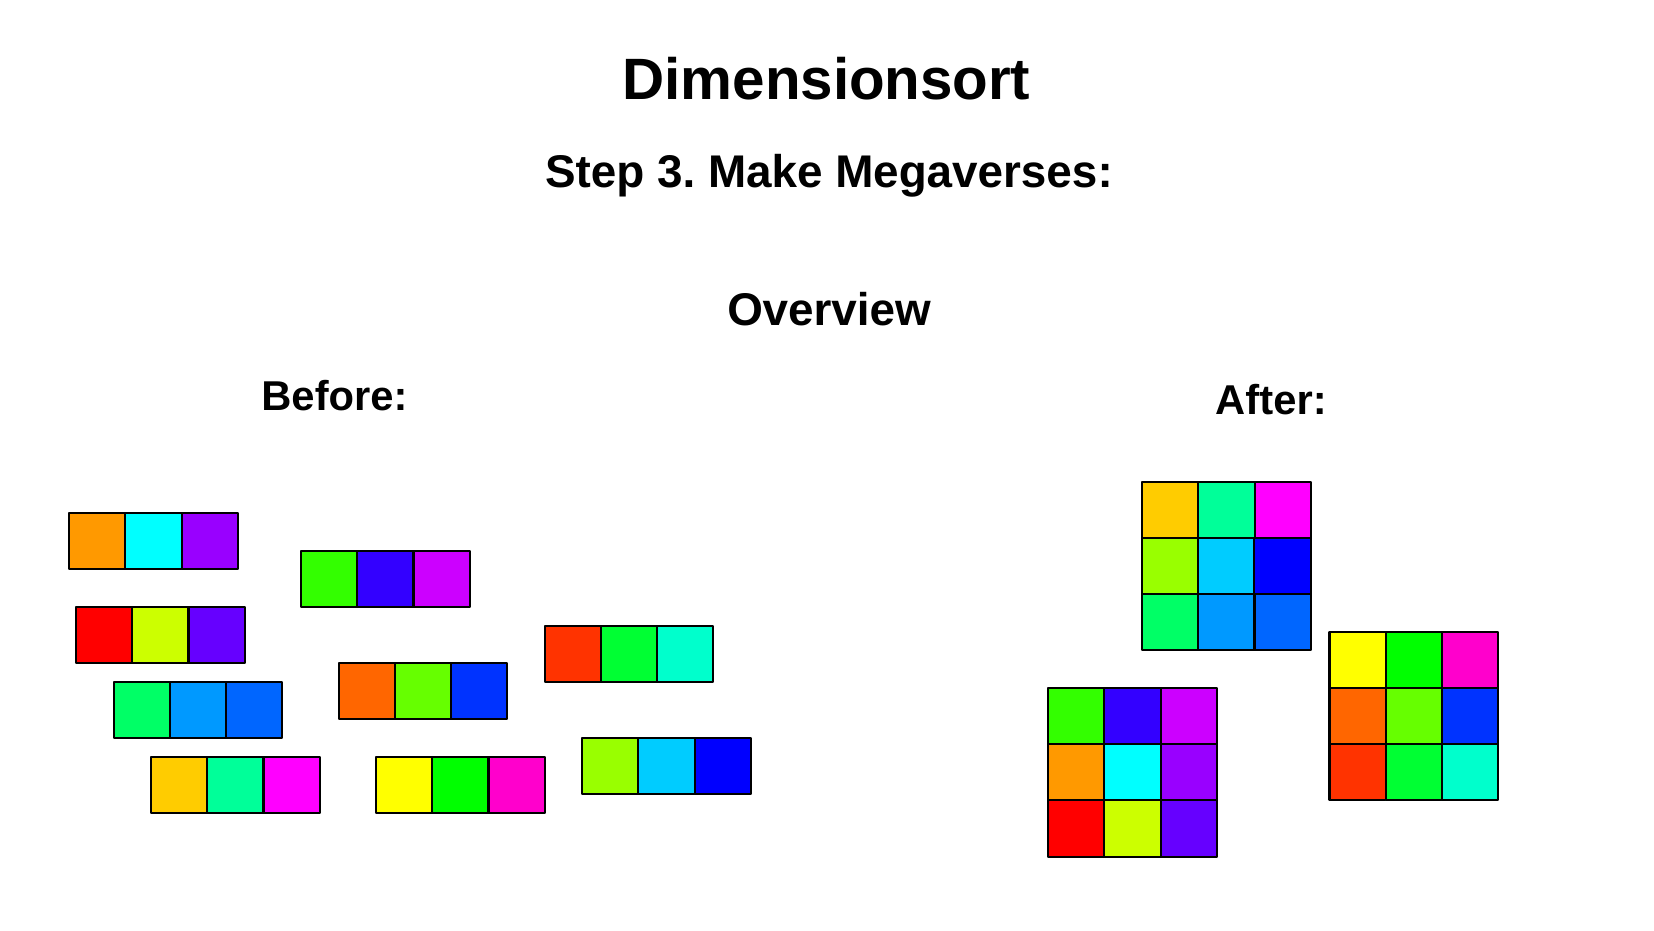

# Dimensionsort
Step 3. Make Megaverses:
 Overview
Before:
After: